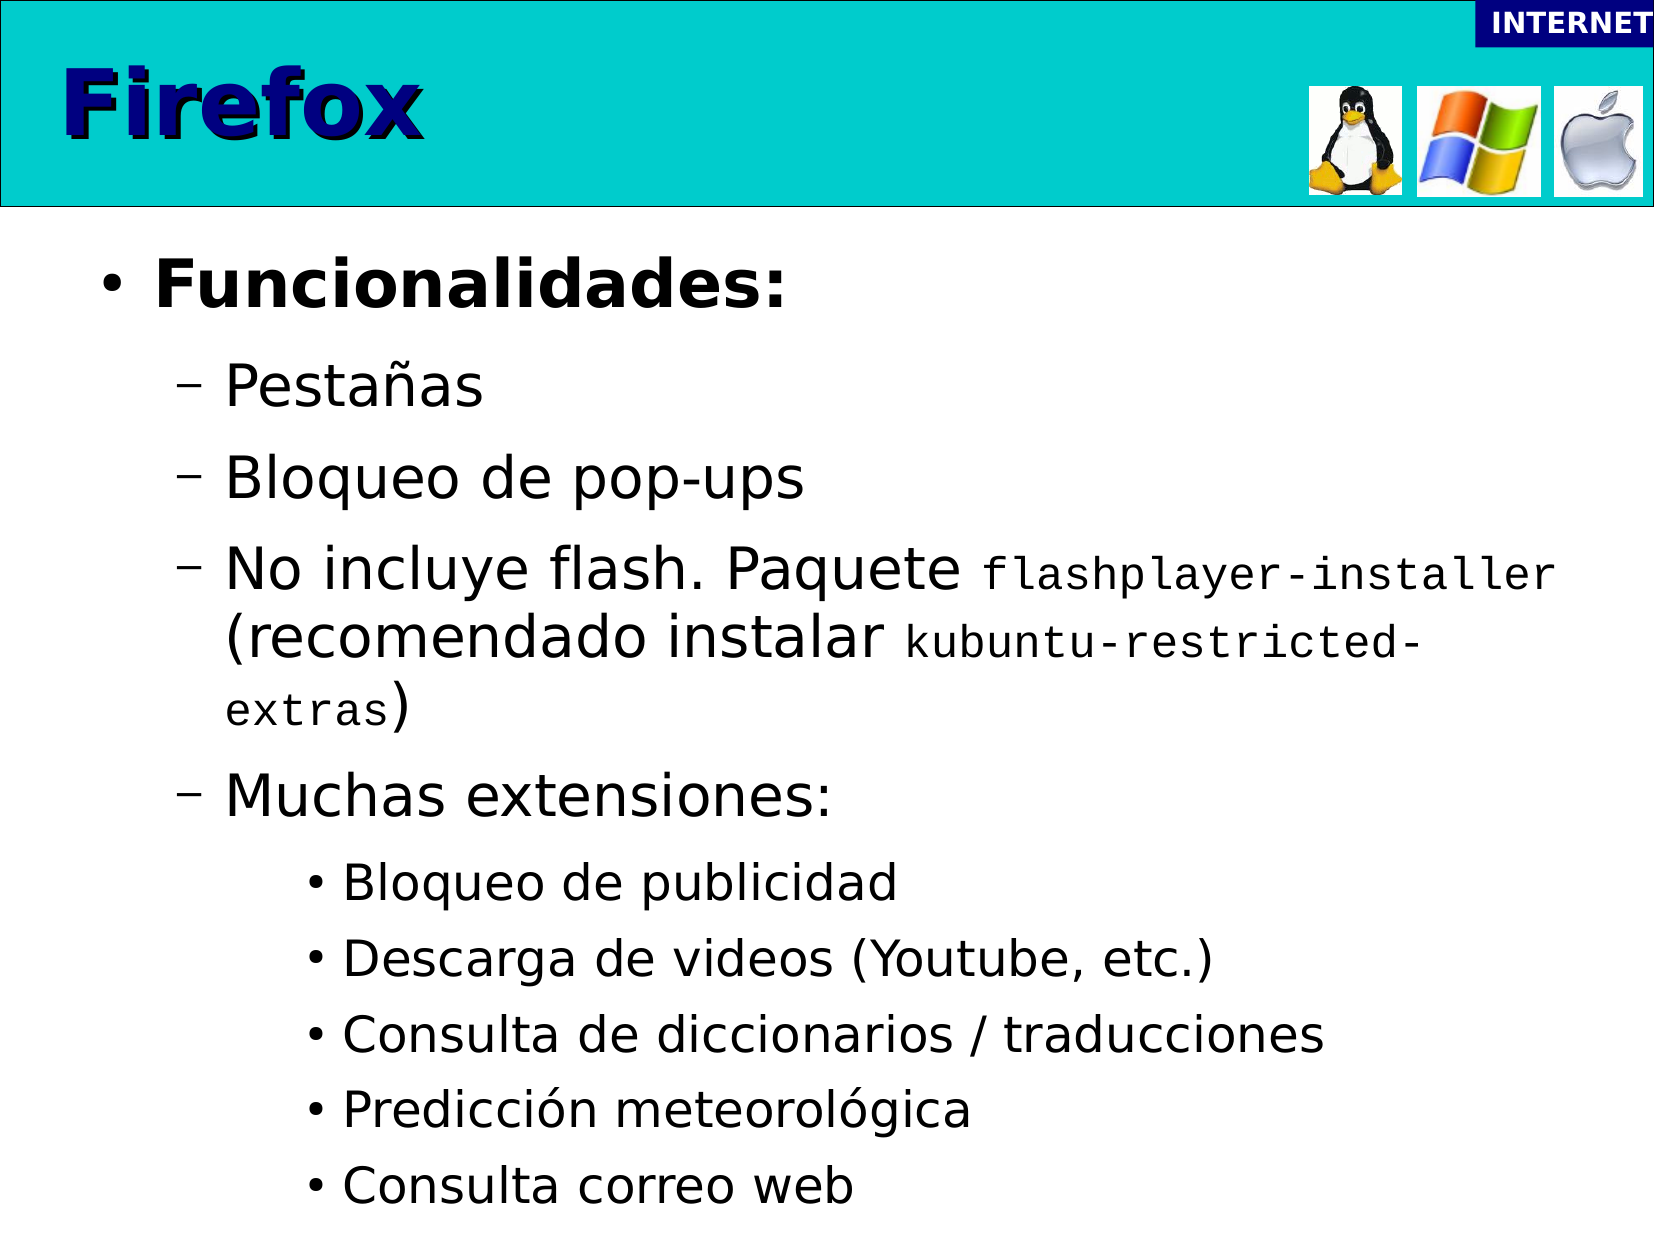

INTERNET
# Firefox
Funcionalidades:
Pestañas
Bloqueo de pop-ups
No incluye flash. Paquete flashplayer-installer (recomendado instalar kubuntu-restricted-extras)
Muchas extensiones:
Bloqueo de publicidad
Descarga de videos (Youtube, etc.)
Consulta de diccionarios / traducciones
Predicción meteorológica
Consulta correo web